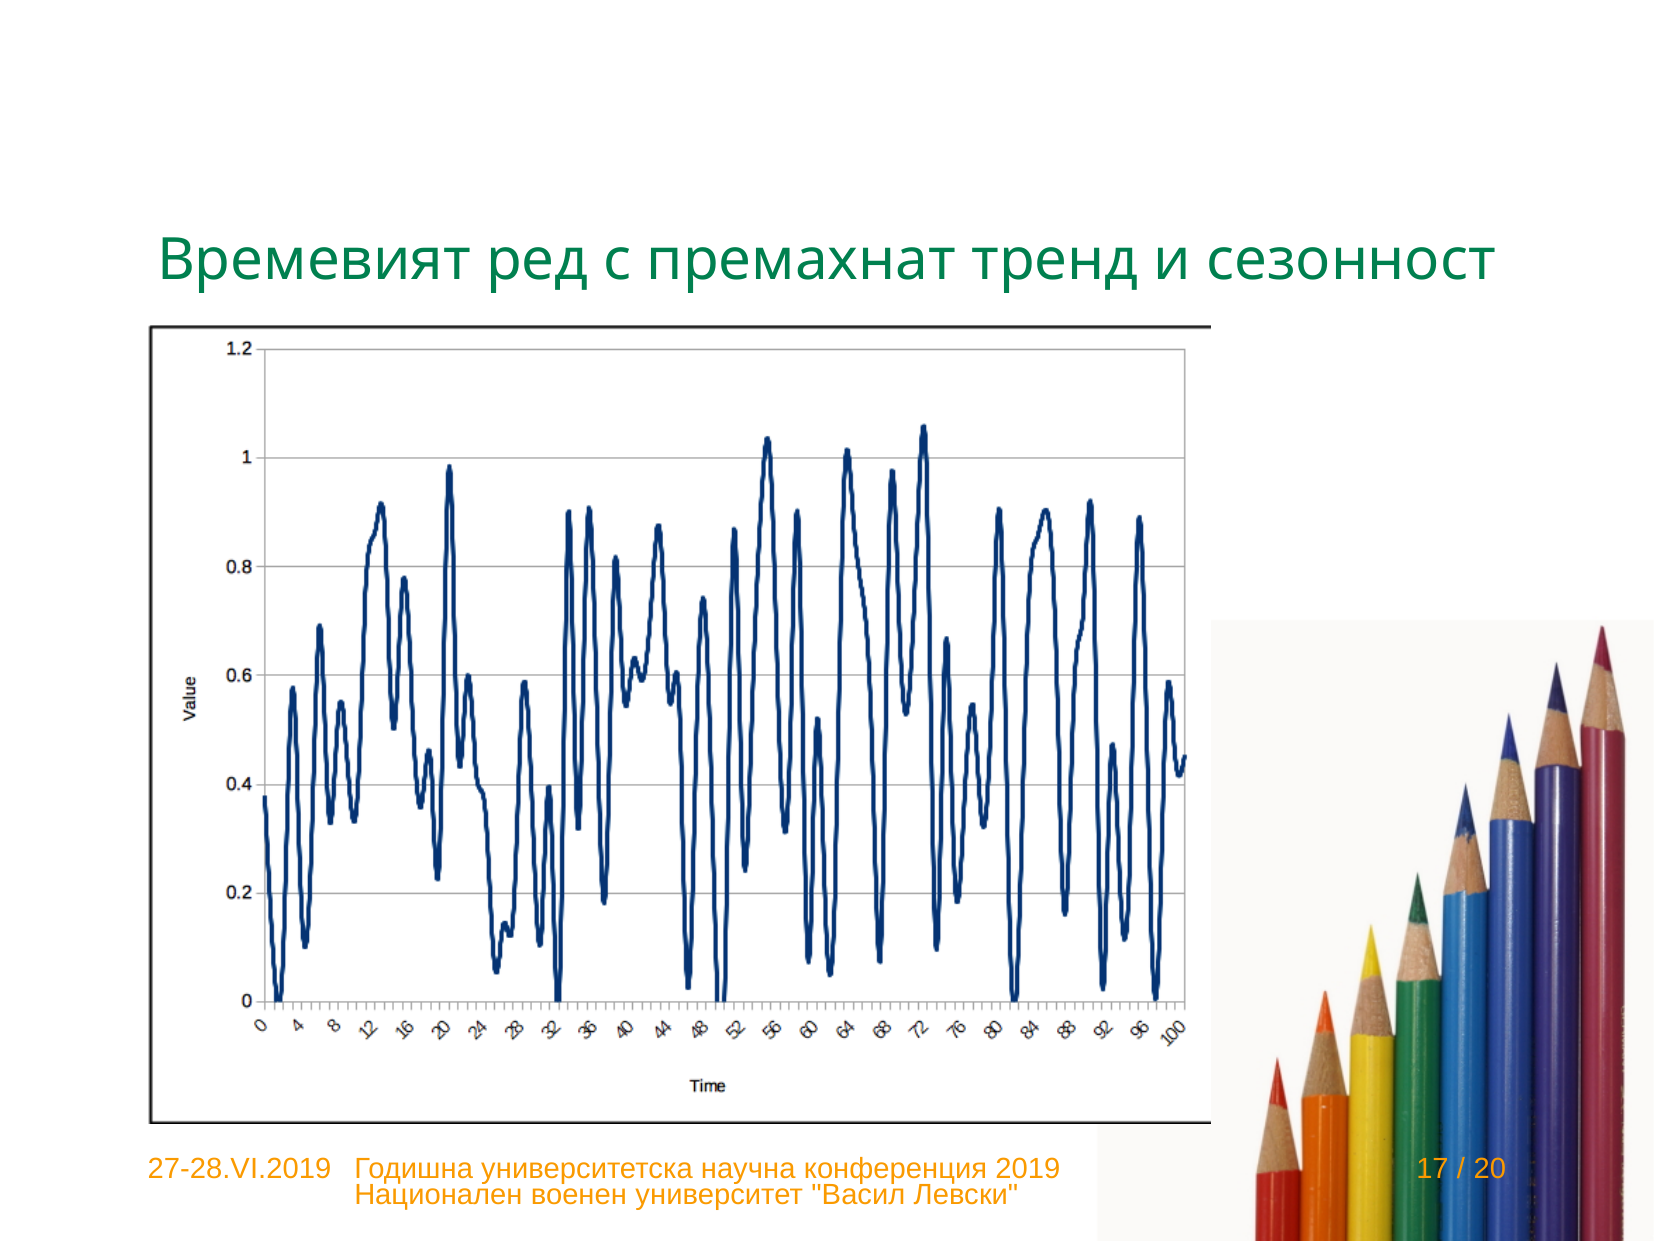

# Времевият ред с премахнат тренд и сезонност
27-28.VI.2019
Годишна университетска научна конференция 2019 Национален военен университет "Васил Левски"
17